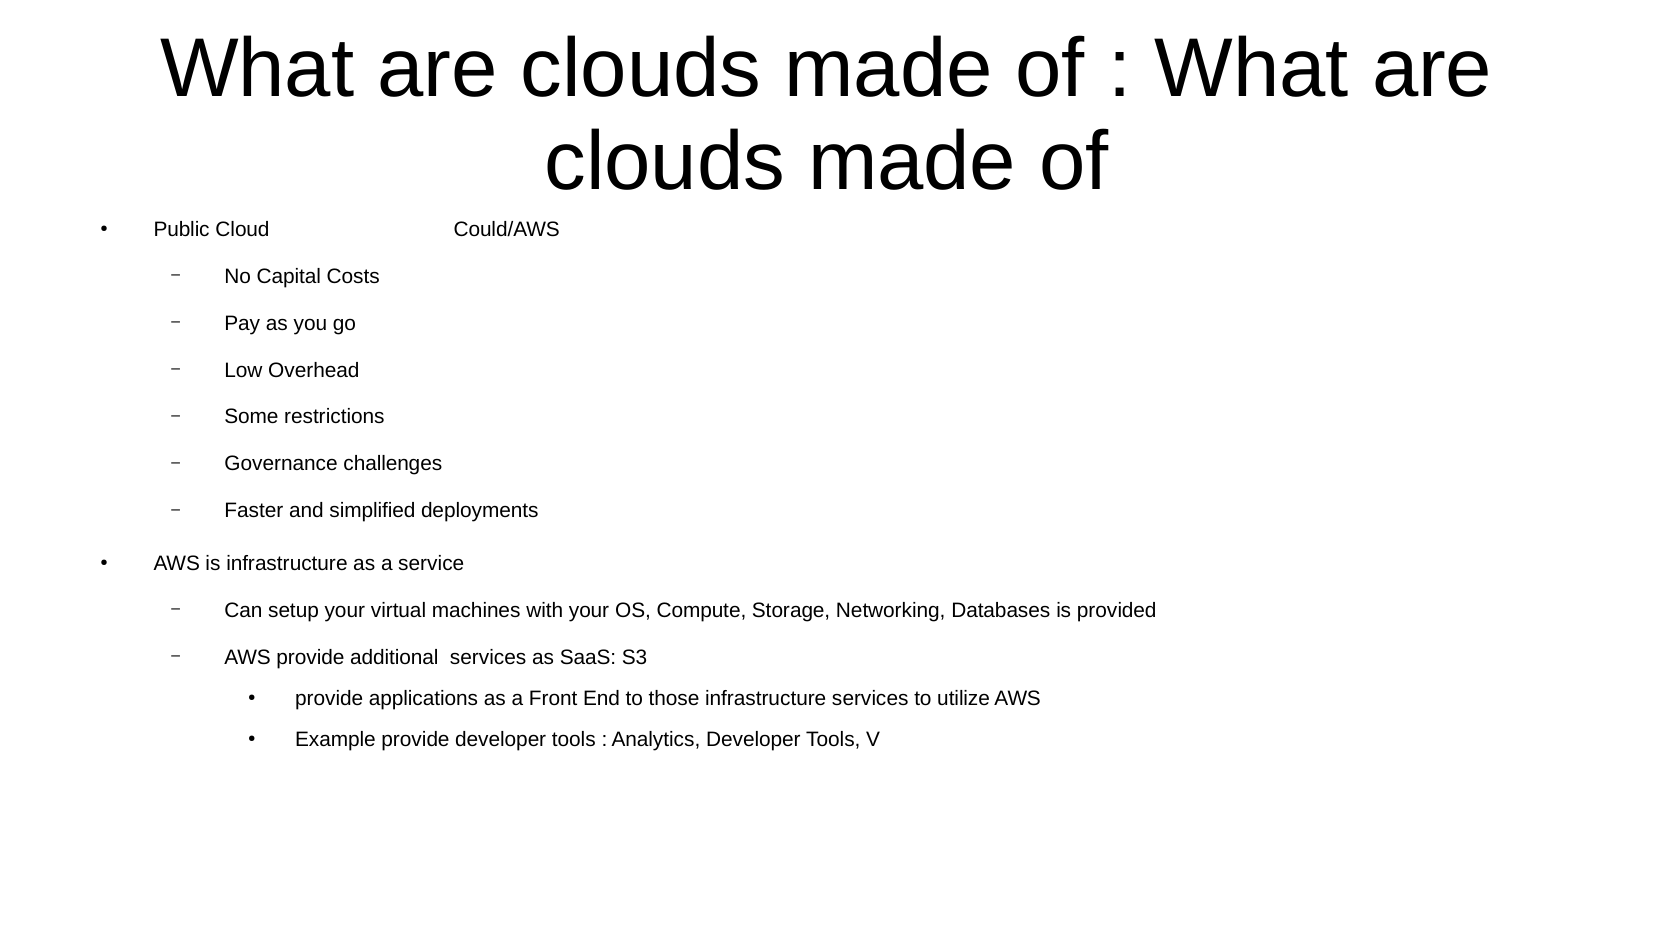

# What are clouds made of : What are clouds made of
Public Cloud 			Could/AWS
No Capital Costs
Pay as you go
Low Overhead
Some restrictions
Governance challenges
Faster and simplified deployments
AWS is infrastructure as a service
Can setup your virtual machines with your OS, Compute, Storage, Networking, Databases is provided
AWS provide additional services as SaaS: S3
provide applications as a Front End to those infrastructure services to utilize AWS
Example provide developer tools : Analytics, Developer Tools, V